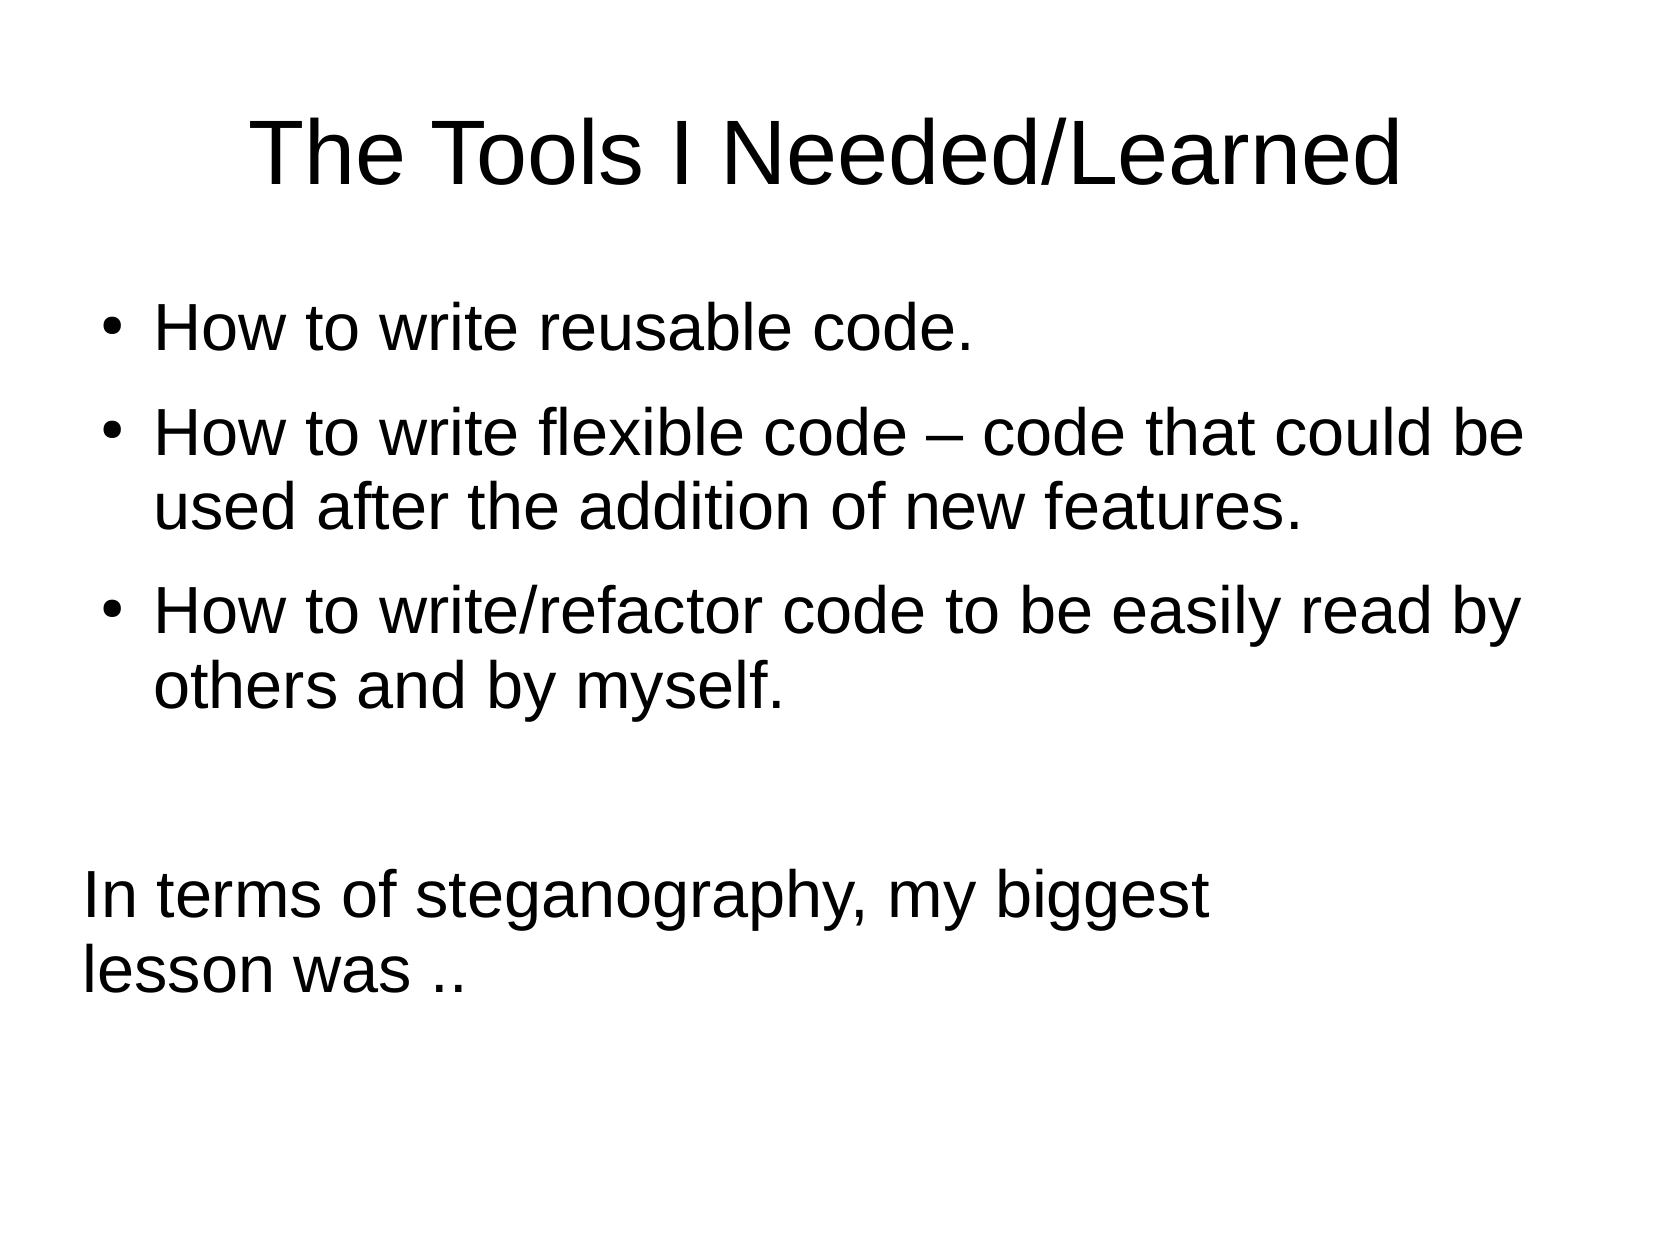

# The Tools I Needed/Learned
How to write reusable code.
How to write flexible code – code that could be used after the addition of new features.
How to write/refactor code to be easily read by others and by myself.
In terms of steganography, my biggest
lesson was ..